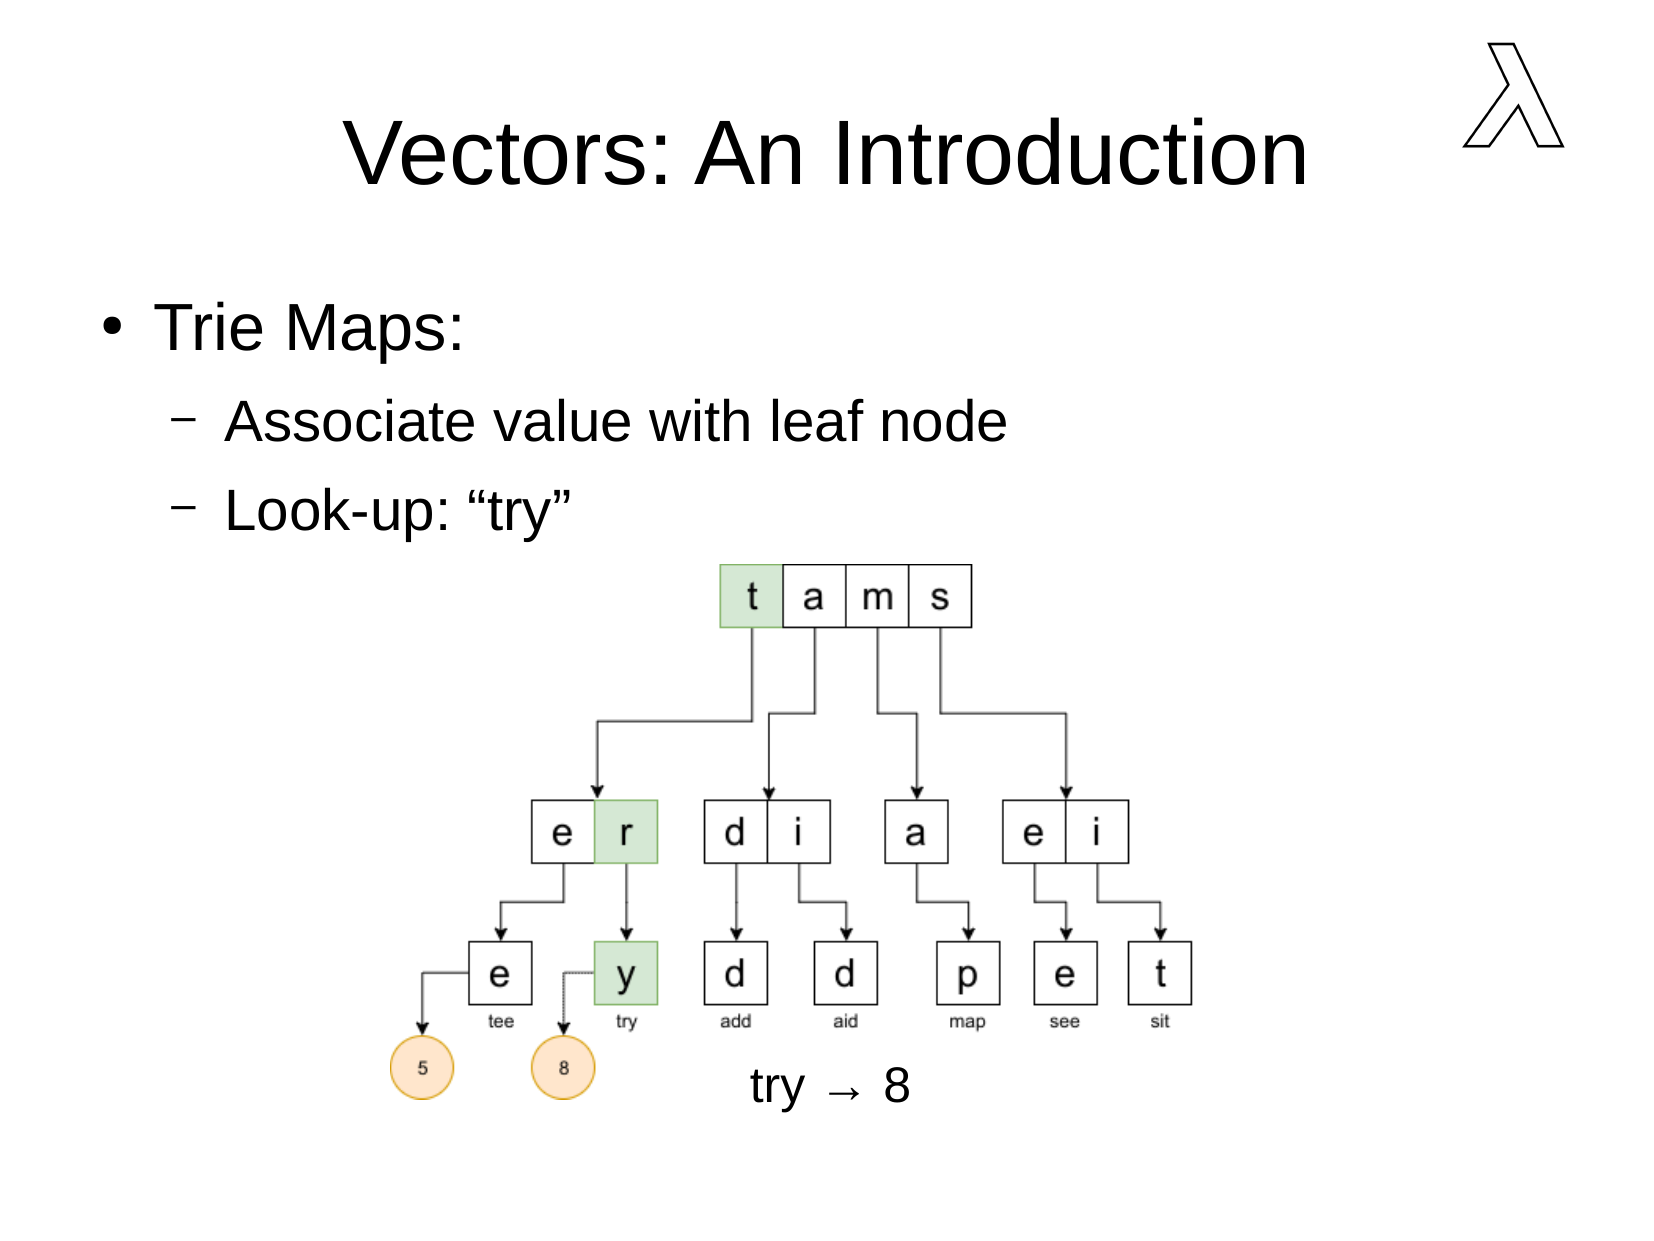

# Vectors: An Introduction
Trie Maps:
Associate value with leaf node
Look-up: “try”
try → 8